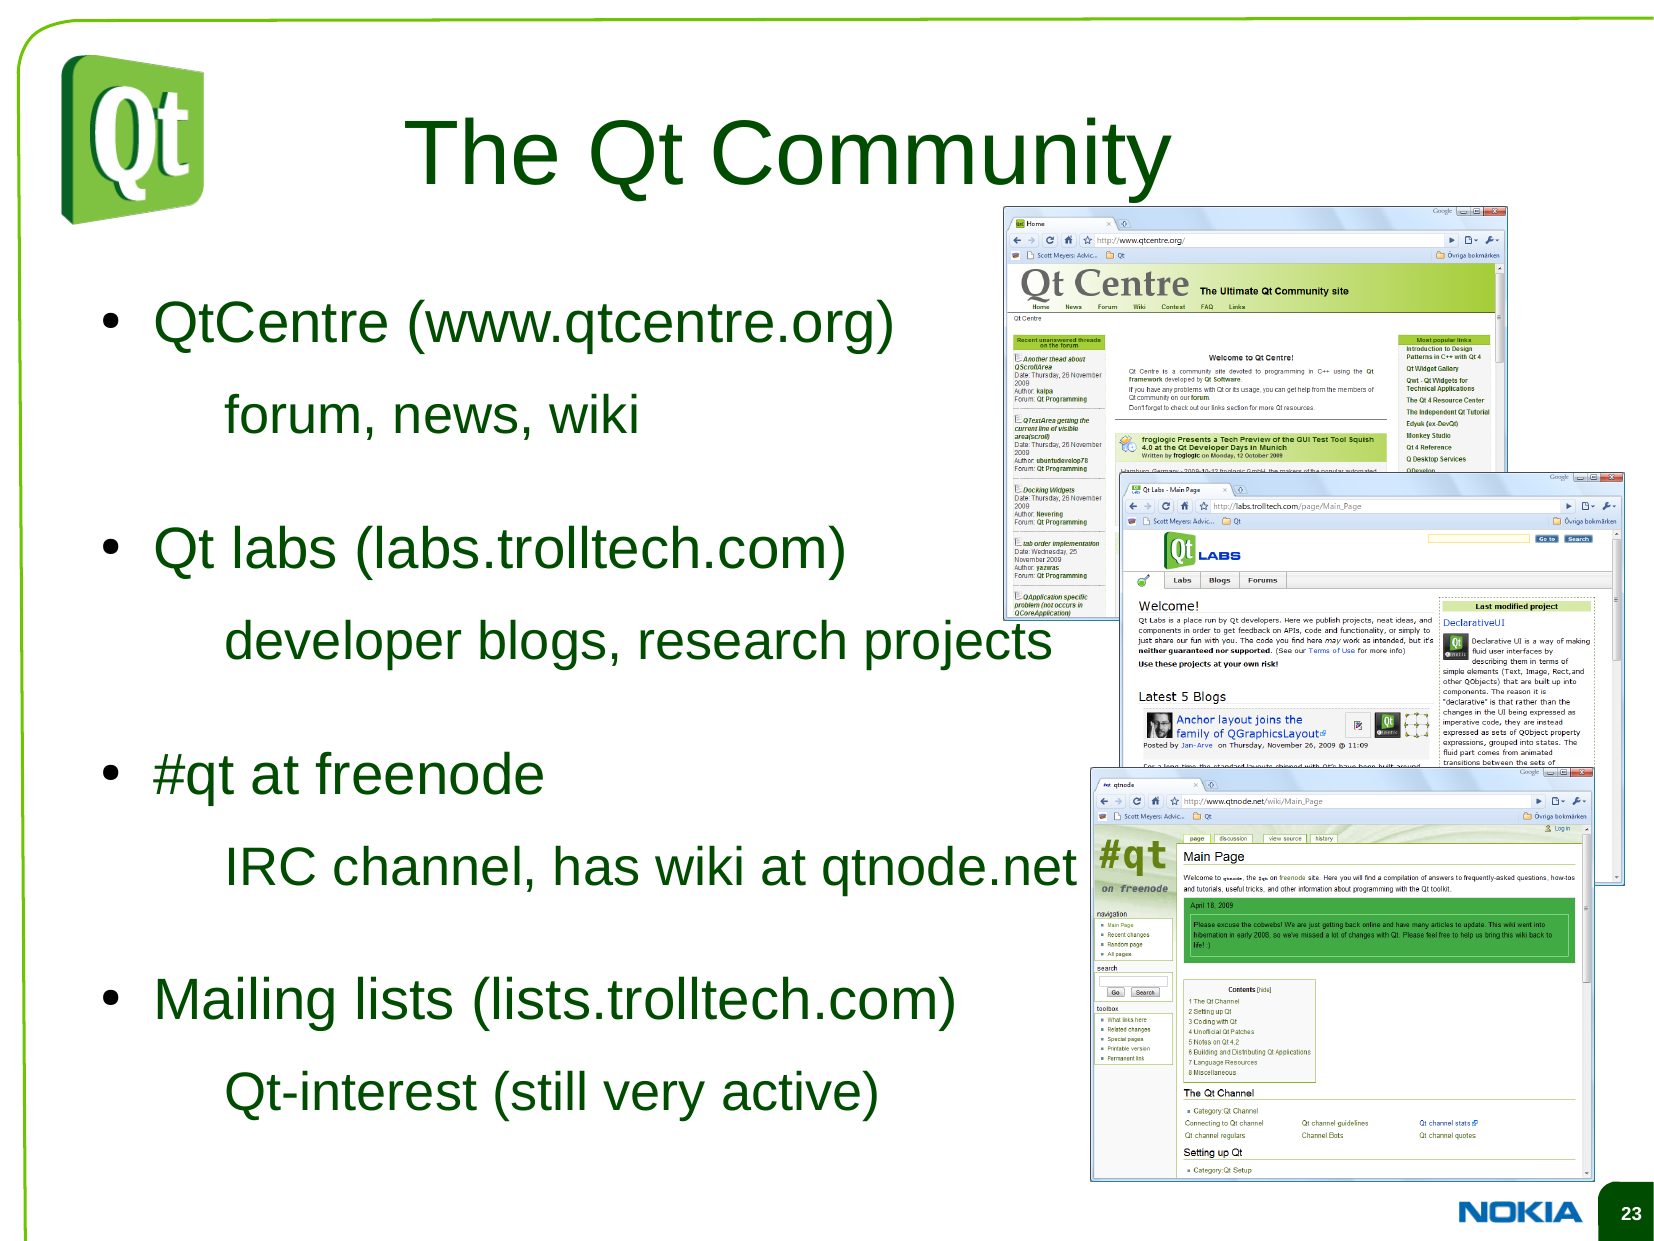

# The Qt Community
QtCentre (www.qtcentre.org)
forum, news, wiki
Qt labs (labs.trolltech.com)
developer blogs, research projects
#qt at freenode
IRC channel, has wiki at qtnode.net
Mailing lists (lists.trolltech.com)
Qt-interest (still very active)